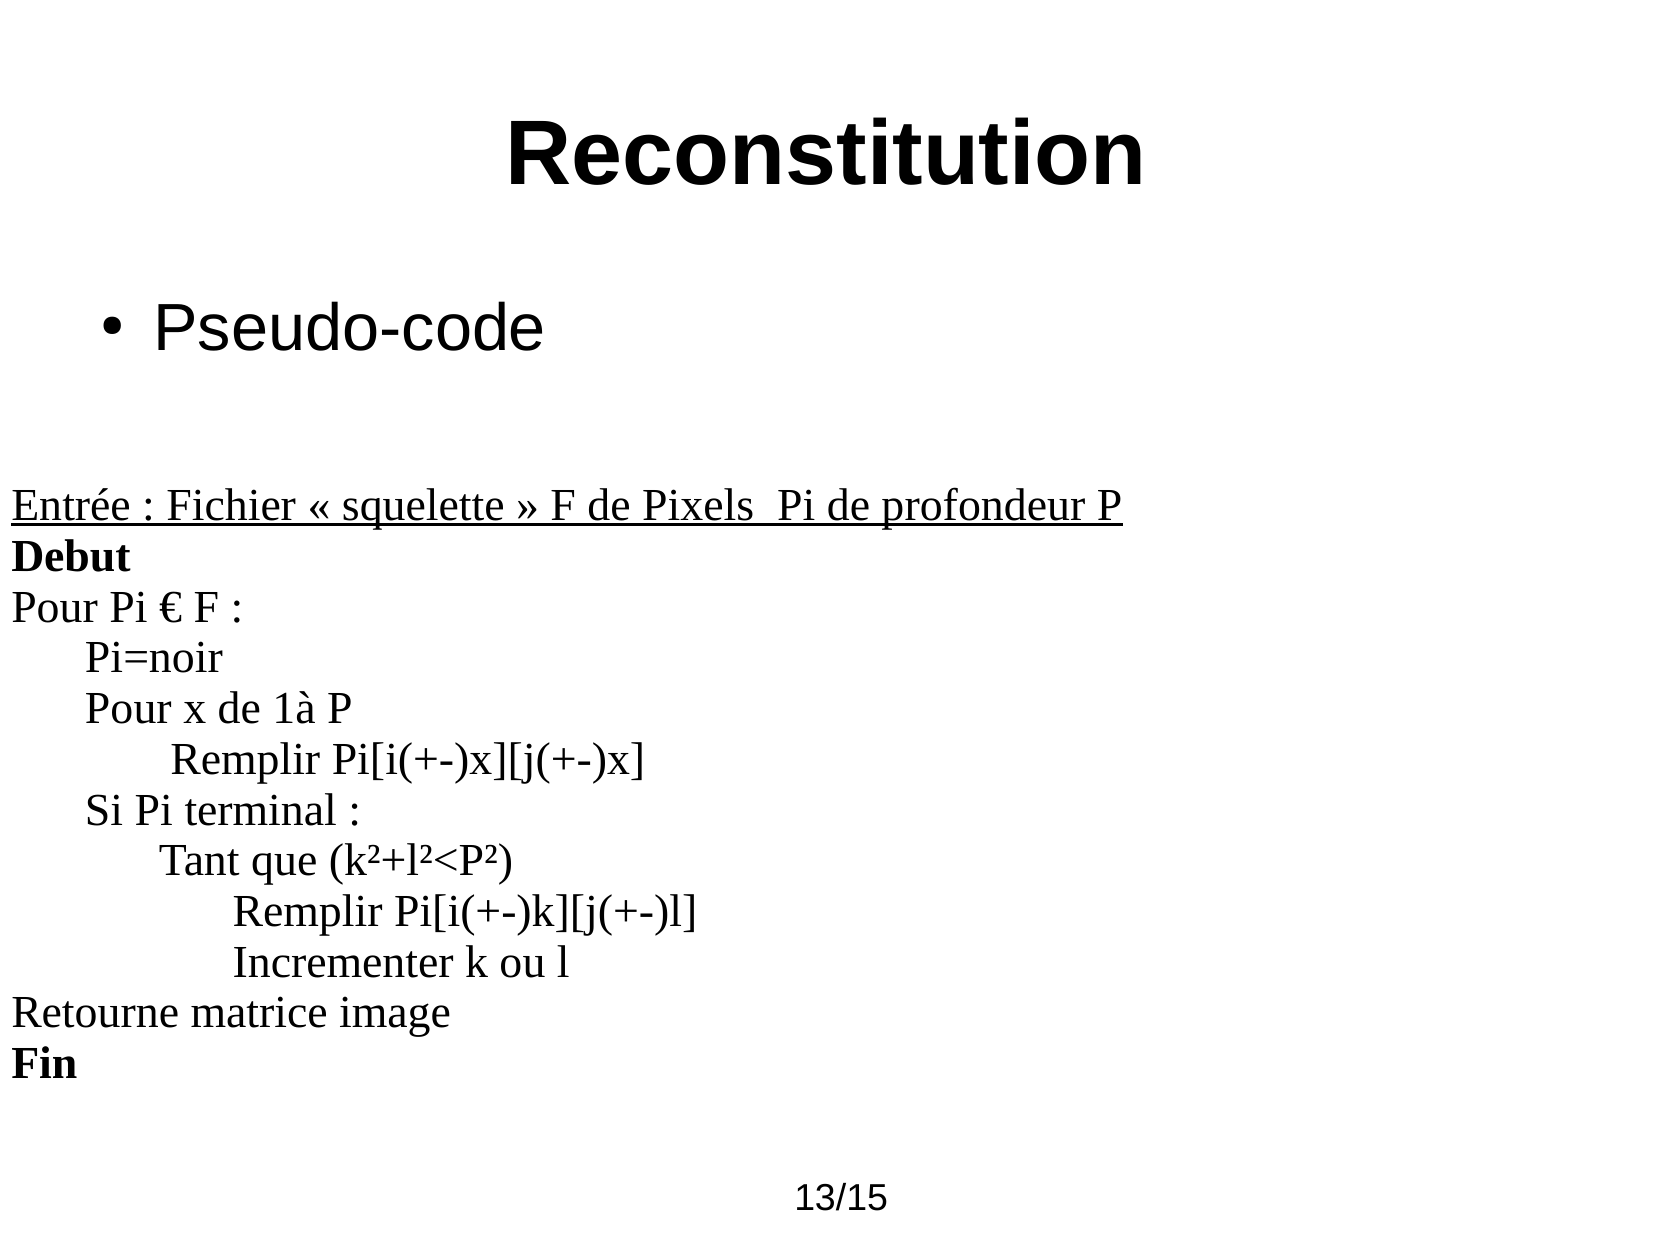

# Reconstitution
Pseudo-code
Entrée : Fichier « squelette » F de Pixels Pi de profondeur P
Debut
Pour Pi € F :
	Pi=noir
	Pour x de 1à P
		 Remplir Pi[i(+-)x][j(+-)x]
	Si Pi terminal :
		Tant que (k²+l²<P²)
			Remplir Pi[i(+-)k][j(+-)l]
			Incrementer k ou l
Retourne matrice image
Fin
13/15